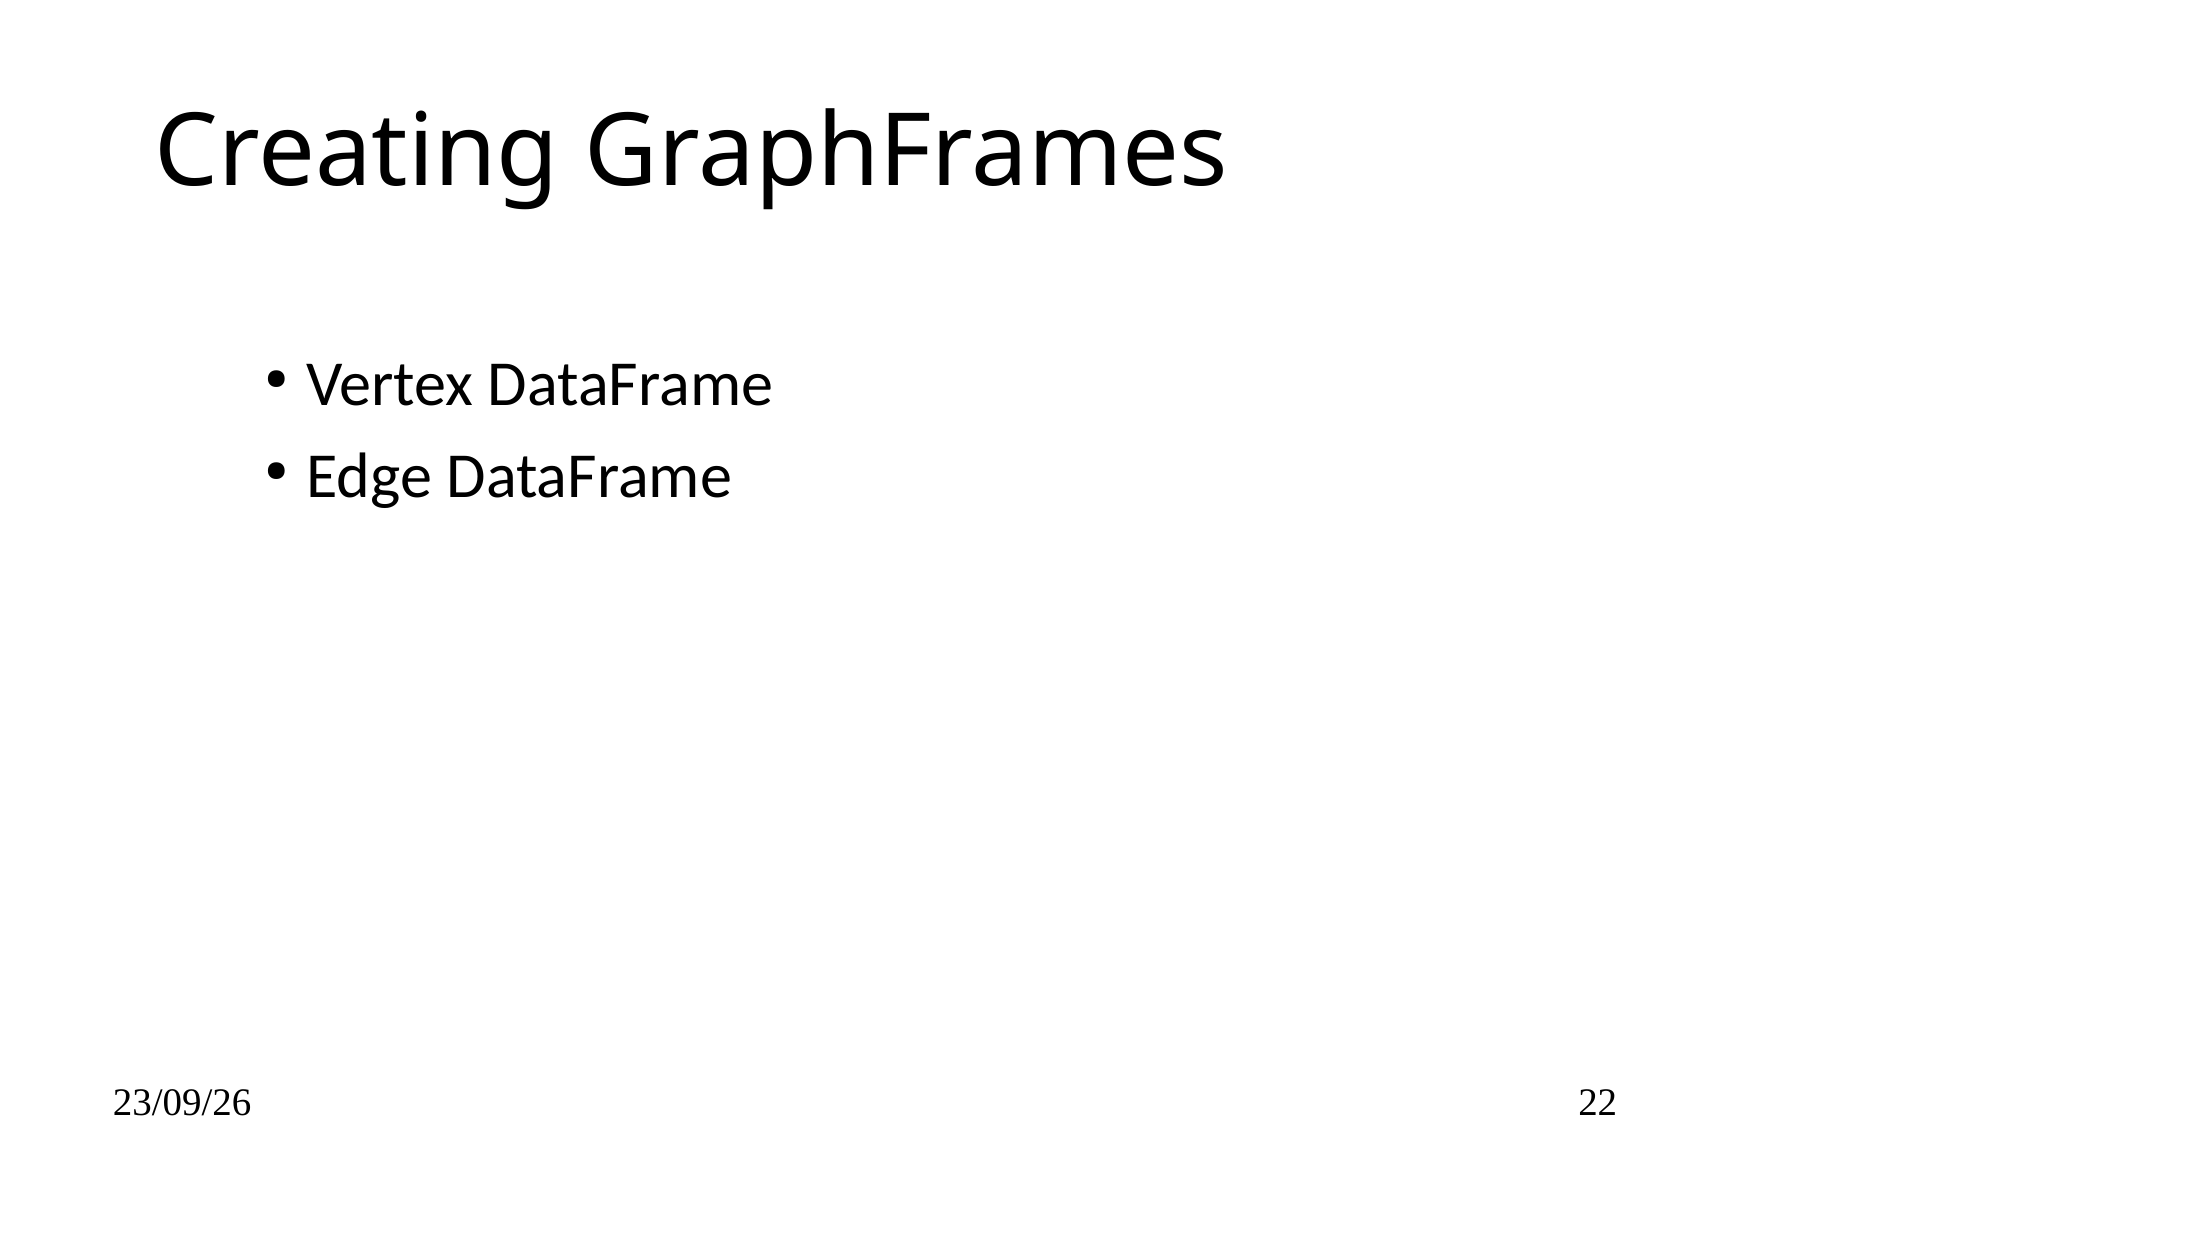

# Creating GraphFrames
Vertex DataFrame
Edge DataFrame